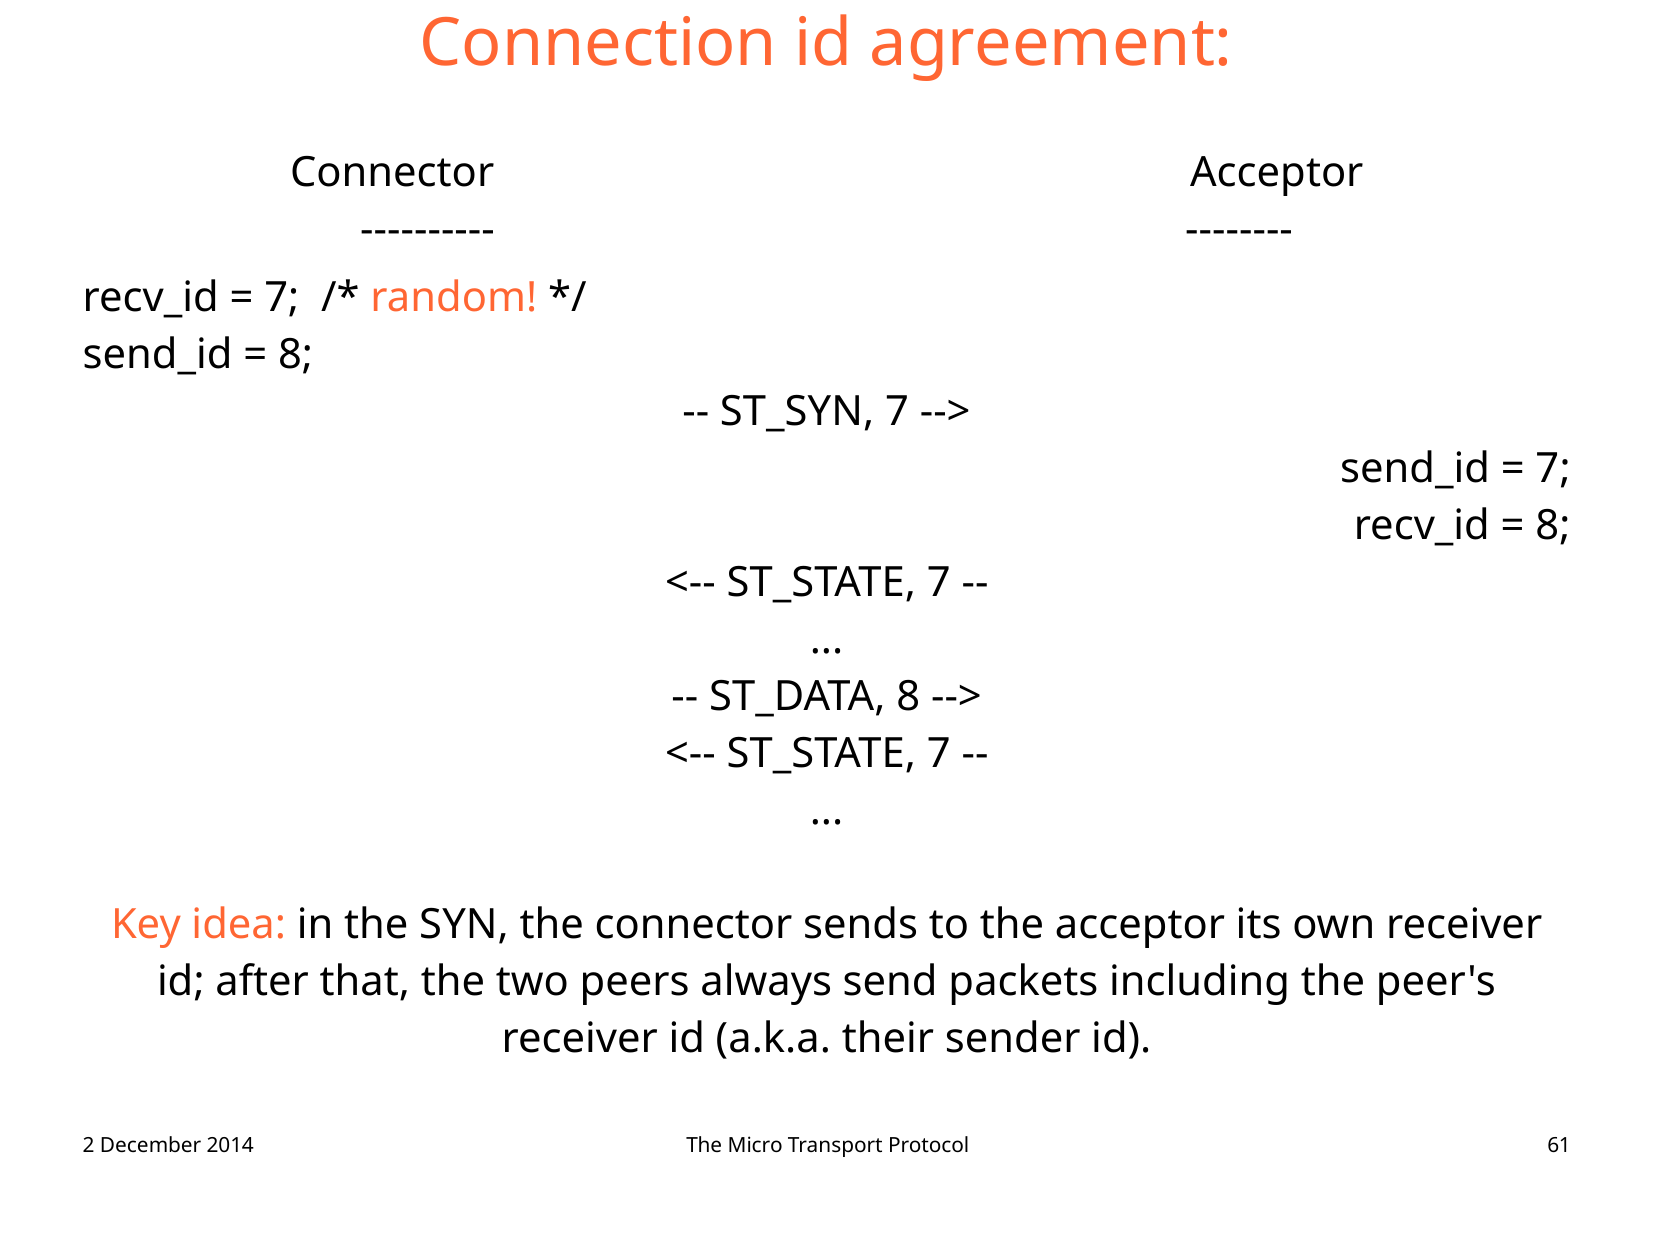

# Connection id agreement:
Connector										Acceptor
----------										--------
recv_id = 7; /* random! */
send_id = 8;
-- ST_SYN, 7 -->
send_id = 7;
recv_id = 8;
<-- ST_STATE, 7 --
...
-- ST_DATA, 8 -->
<-- ST_STATE, 7 --
...
Key idea: in the SYN, the connector sends to the acceptor its own receiver id; after that, the two peers always send packets including the peer's receiver id (a.k.a. their sender id).
2 December 2014
The Micro Transport Protocol
61